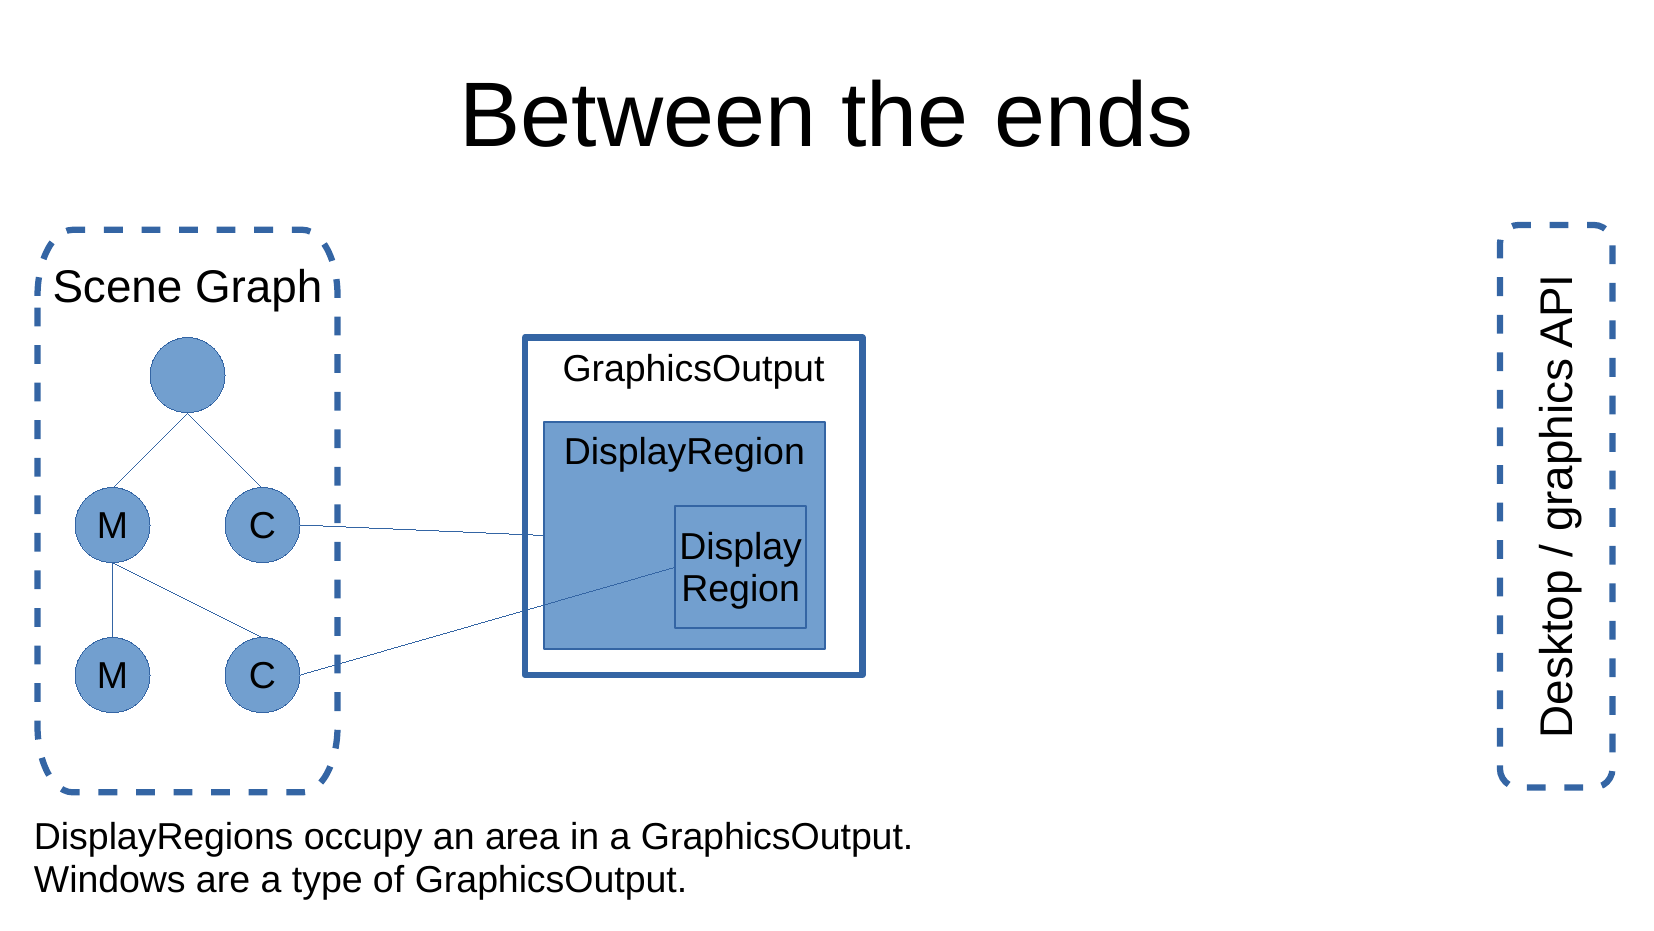

# Between the ends
Scene Graph
GraphicsOutput
DisplayRegion
Desktop / graphics API
M
C
Display
Region
M
C
DisplayRegions occupy an area in a GraphicsOutput.
Windows are a type of GraphicsOutput.